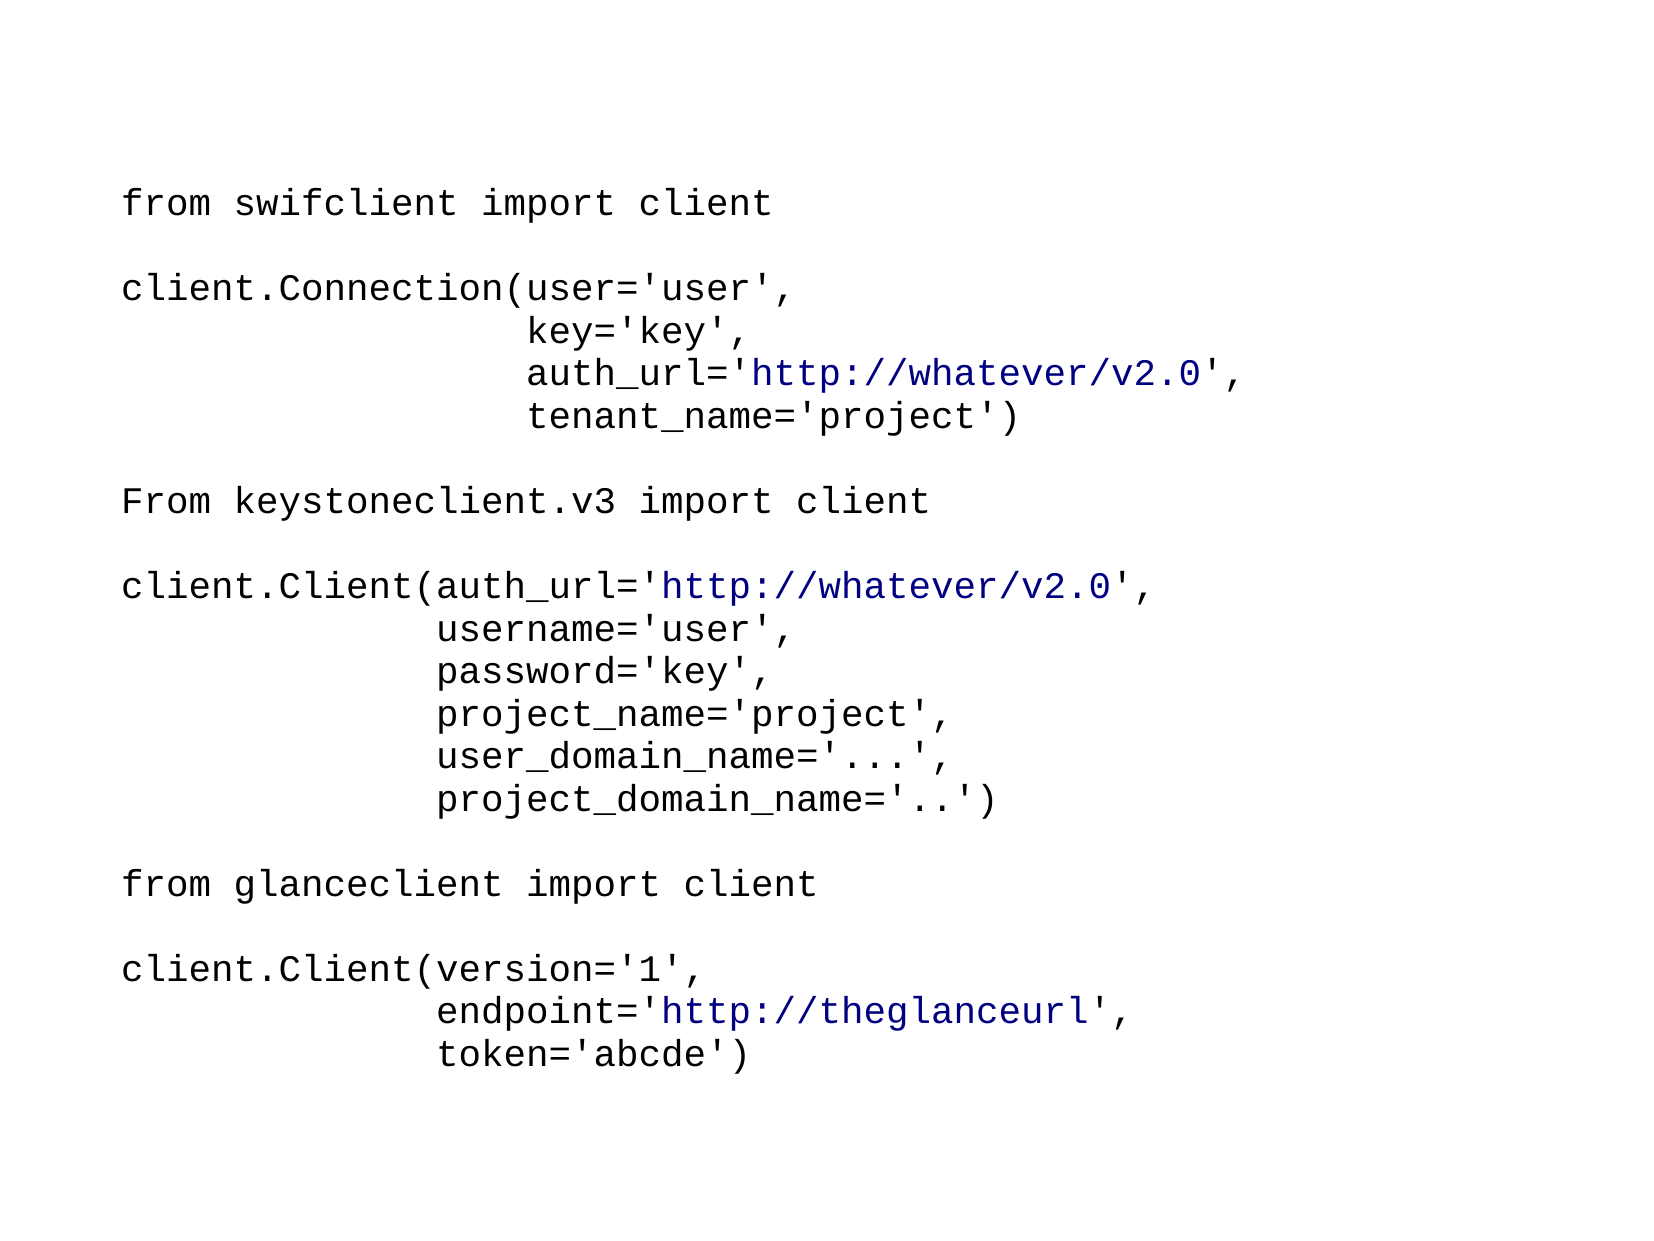

from swifclient import client
client.Connection(user='user',
 key='key',
 auth_url='http://whatever/v2.0',
 tenant_name='project')
From keystoneclient.v3 import client
client.Client(auth_url='http://whatever/v2.0',
 username='user',
 password='key',
 project_name='project',
 user_domain_name='...',
 project_domain_name='..')
from glanceclient import client
client.Client(version='1',
 endpoint='http://theglanceurl',
 token='abcde')